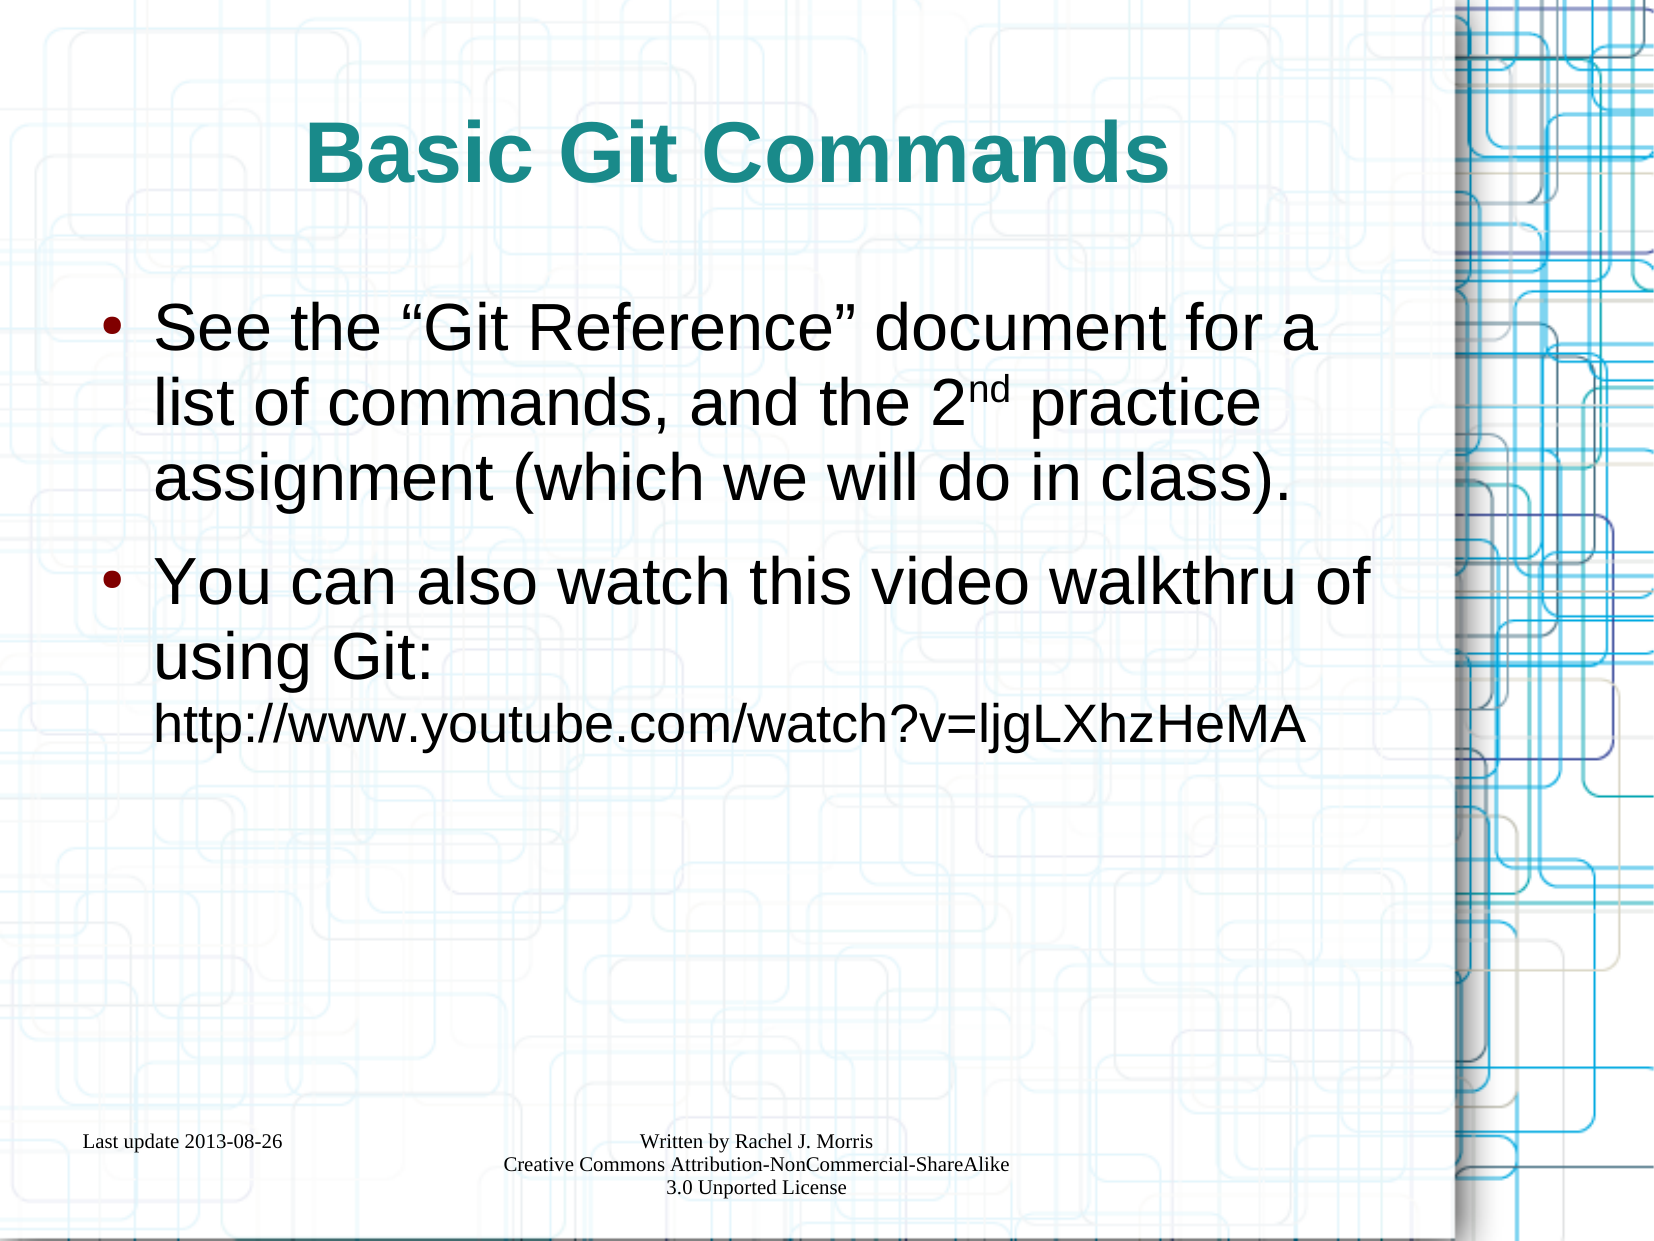

# Basic Git Commands
See the “Git Reference” document for a list of commands, and the 2nd practice assignment (which we will do in class).
You can also watch this video walkthru of using Git:
http://www.youtube.com/watch?v=ljgLXhzHeMA